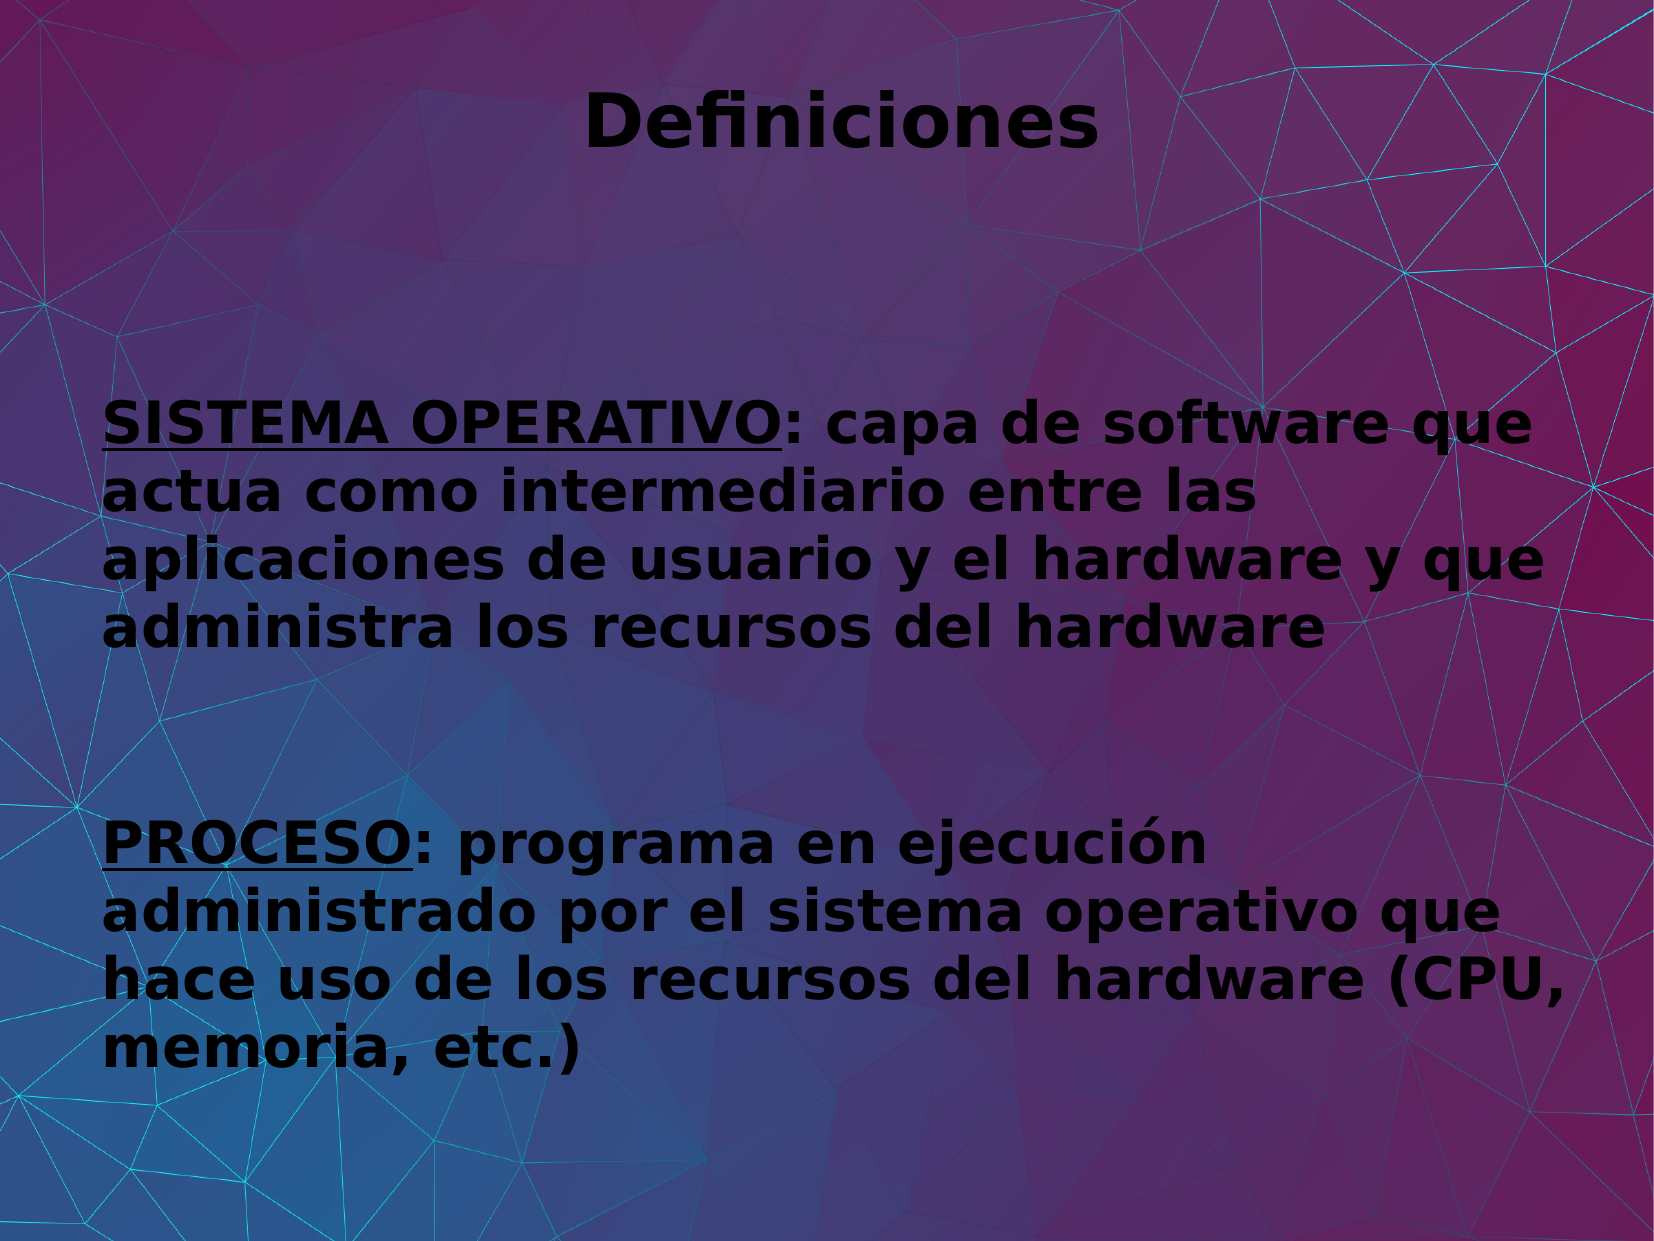

Definiciones
# SISTEMA OPERATIVO: capa de software que actua como intermediario entre las aplicaciones de usuario y el hardware y que administra los recursos del hardware
PROCESO: programa en ejecución administrado por el sistema operativo que hace uso de los recursos del hardware (CPU, memoria, etc.)